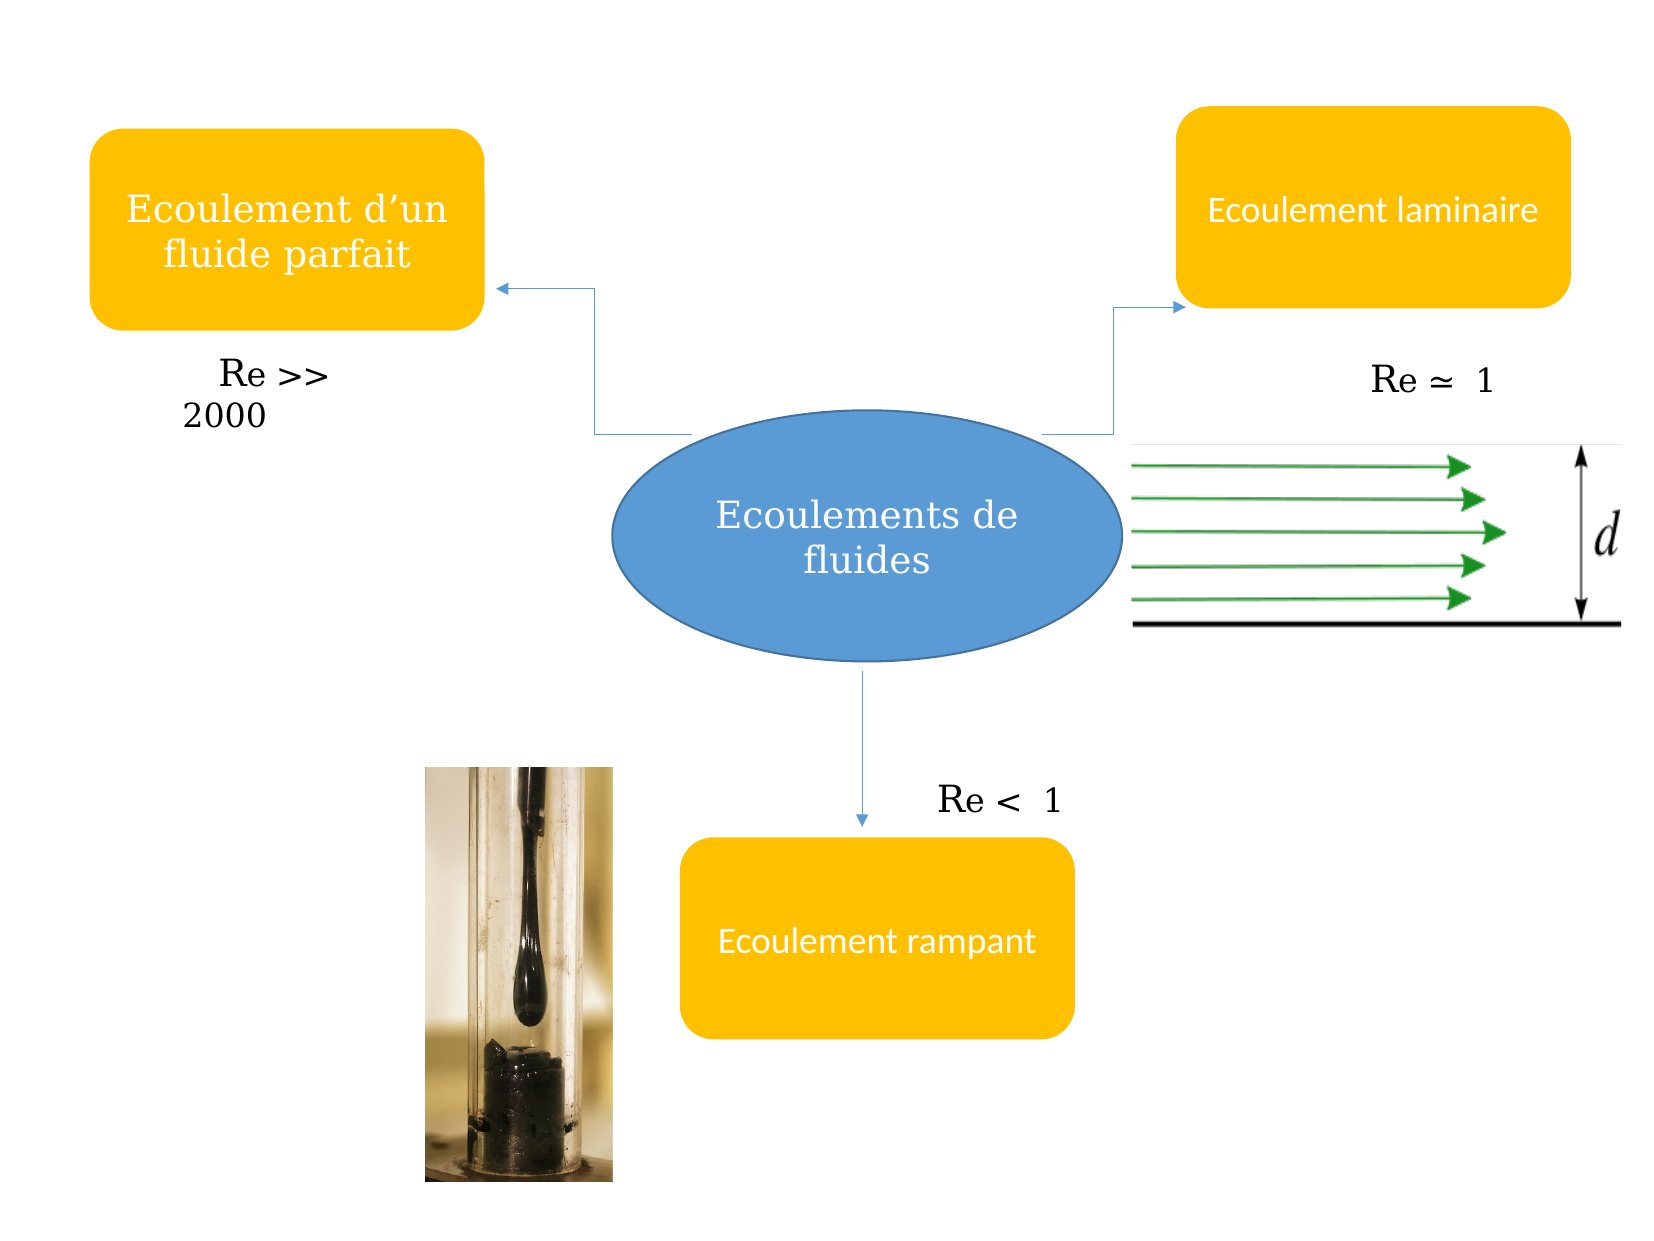

Ecoulement laminaire
Ecoulement d’un fluide parfait
 Re >> 2000
 Re ≃ 1
Ecoulements de fluides
 Re < 1
Ecoulement rampant